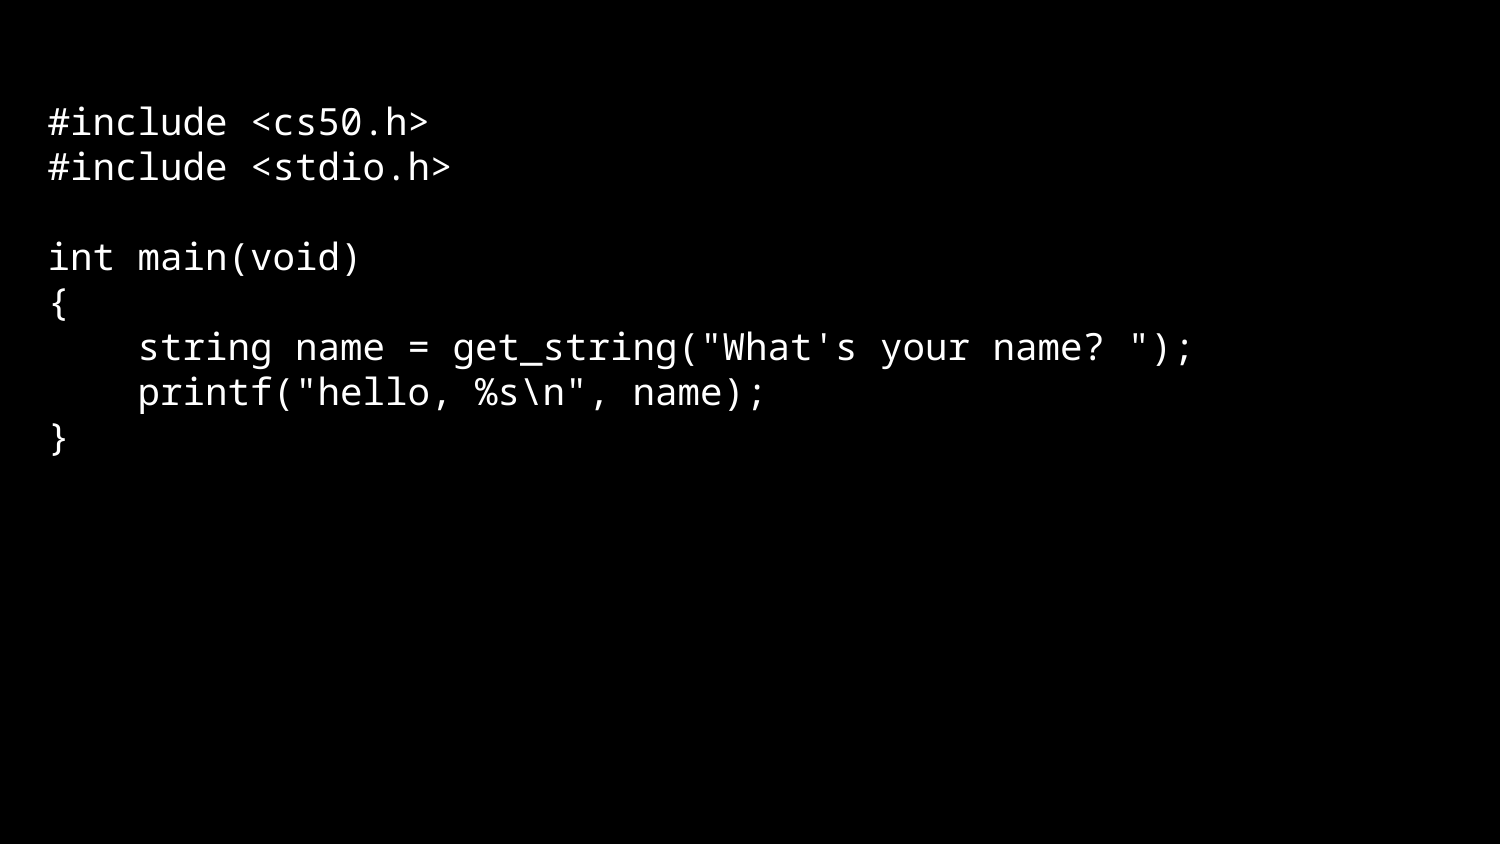

# #include <cs50.h>
#include <stdio.h>
int main(void)
{
 string name = get_string("What's your name? ");
 printf("hello, %s\n", name);
}